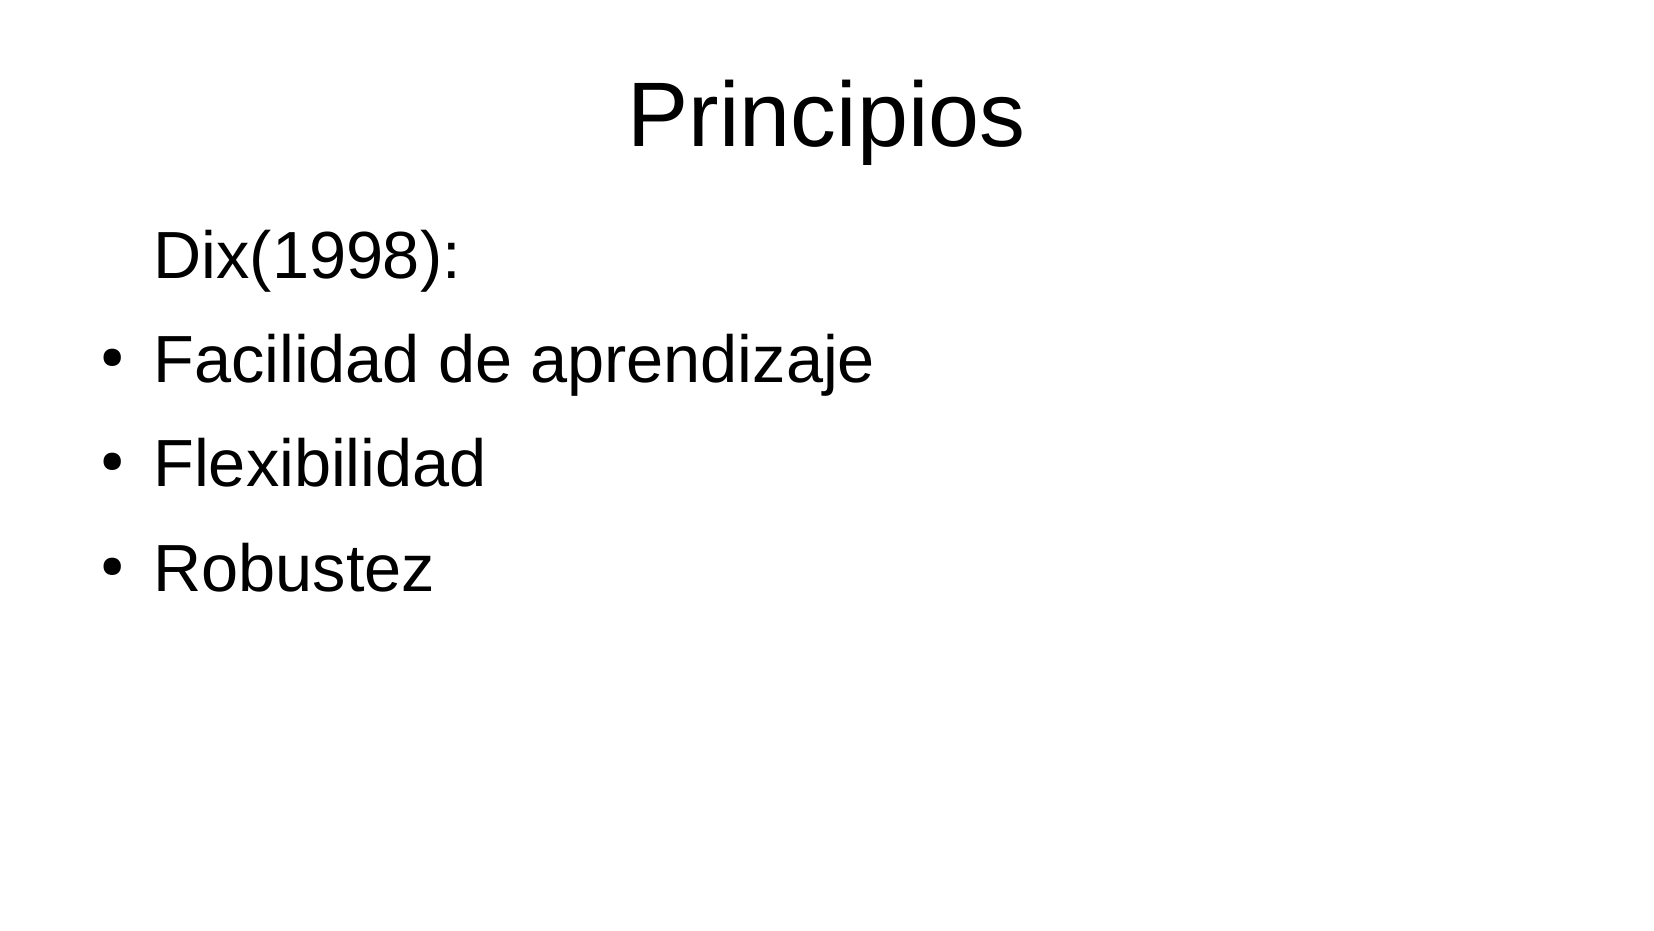

# Principios
Dix(1998):
Facilidad de aprendizaje
Flexibilidad
Robustez